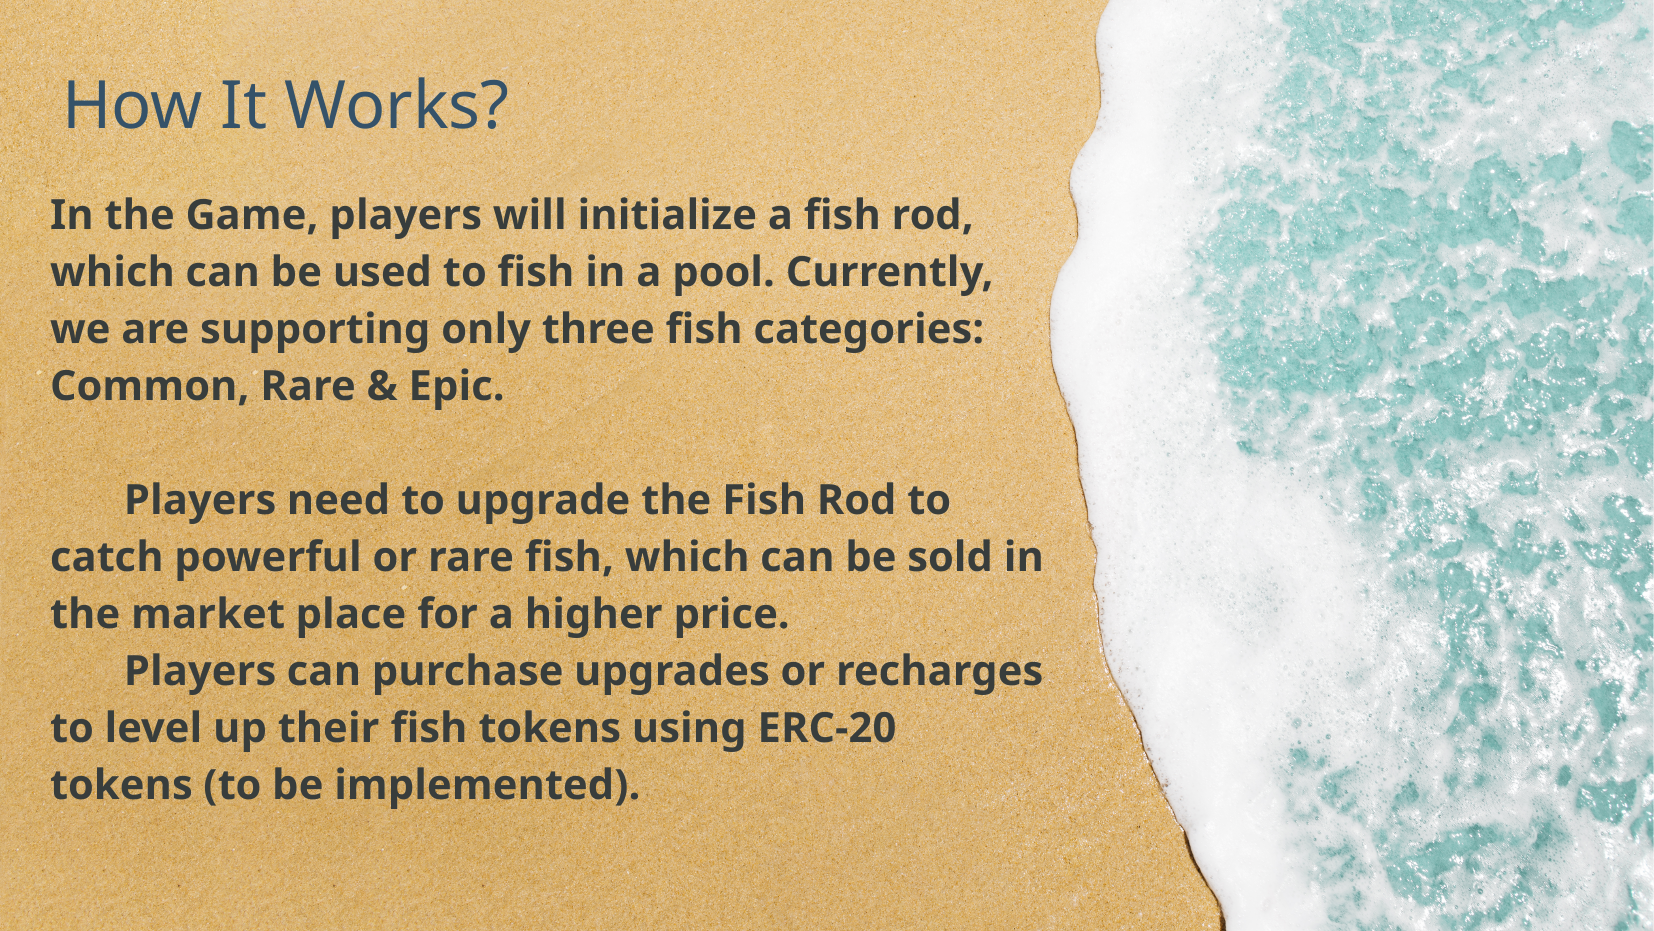

How It Works?
In the Game, players will initialize a fish rod, which can be used to fish in a pool. Currently, we are supporting only three fish categories: Common, Rare & Epic.
	Players need to upgrade the Fish Rod to catch powerful or rare fish, which can be sold in the market place for a higher price.
	Players can purchase upgrades or recharges to level up their fish tokens using ERC-20 tokens (to be implemented).